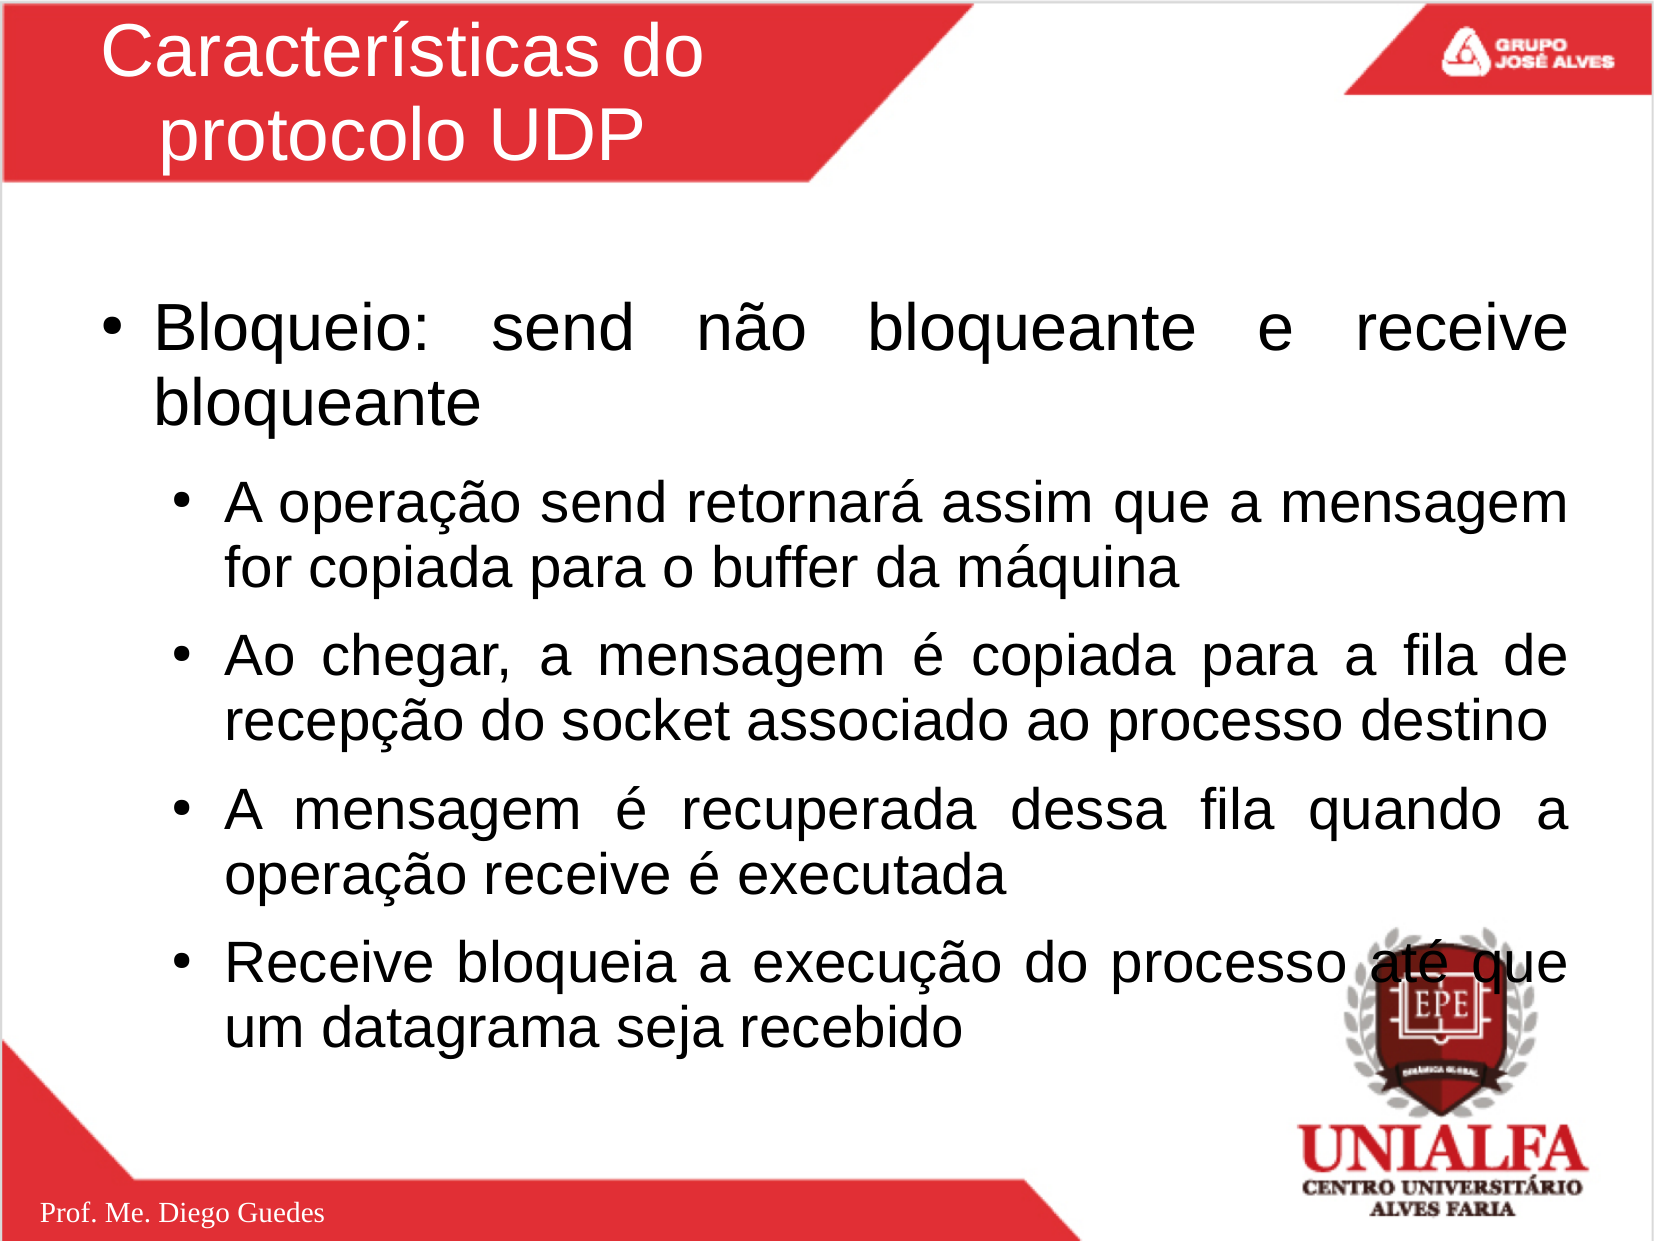

Características do protocolo UDP
# Bloqueio: send não bloqueante e receive bloqueante
A operação send retornará assim que a mensagem for copiada para o buffer da máquina
Ao chegar, a mensagem é copiada para a fila de recepção do socket associado ao processo destino
A mensagem é recuperada dessa fila quando a operação receive é executada
Receive bloqueia a execução do processo até que um datagrama seja recebido